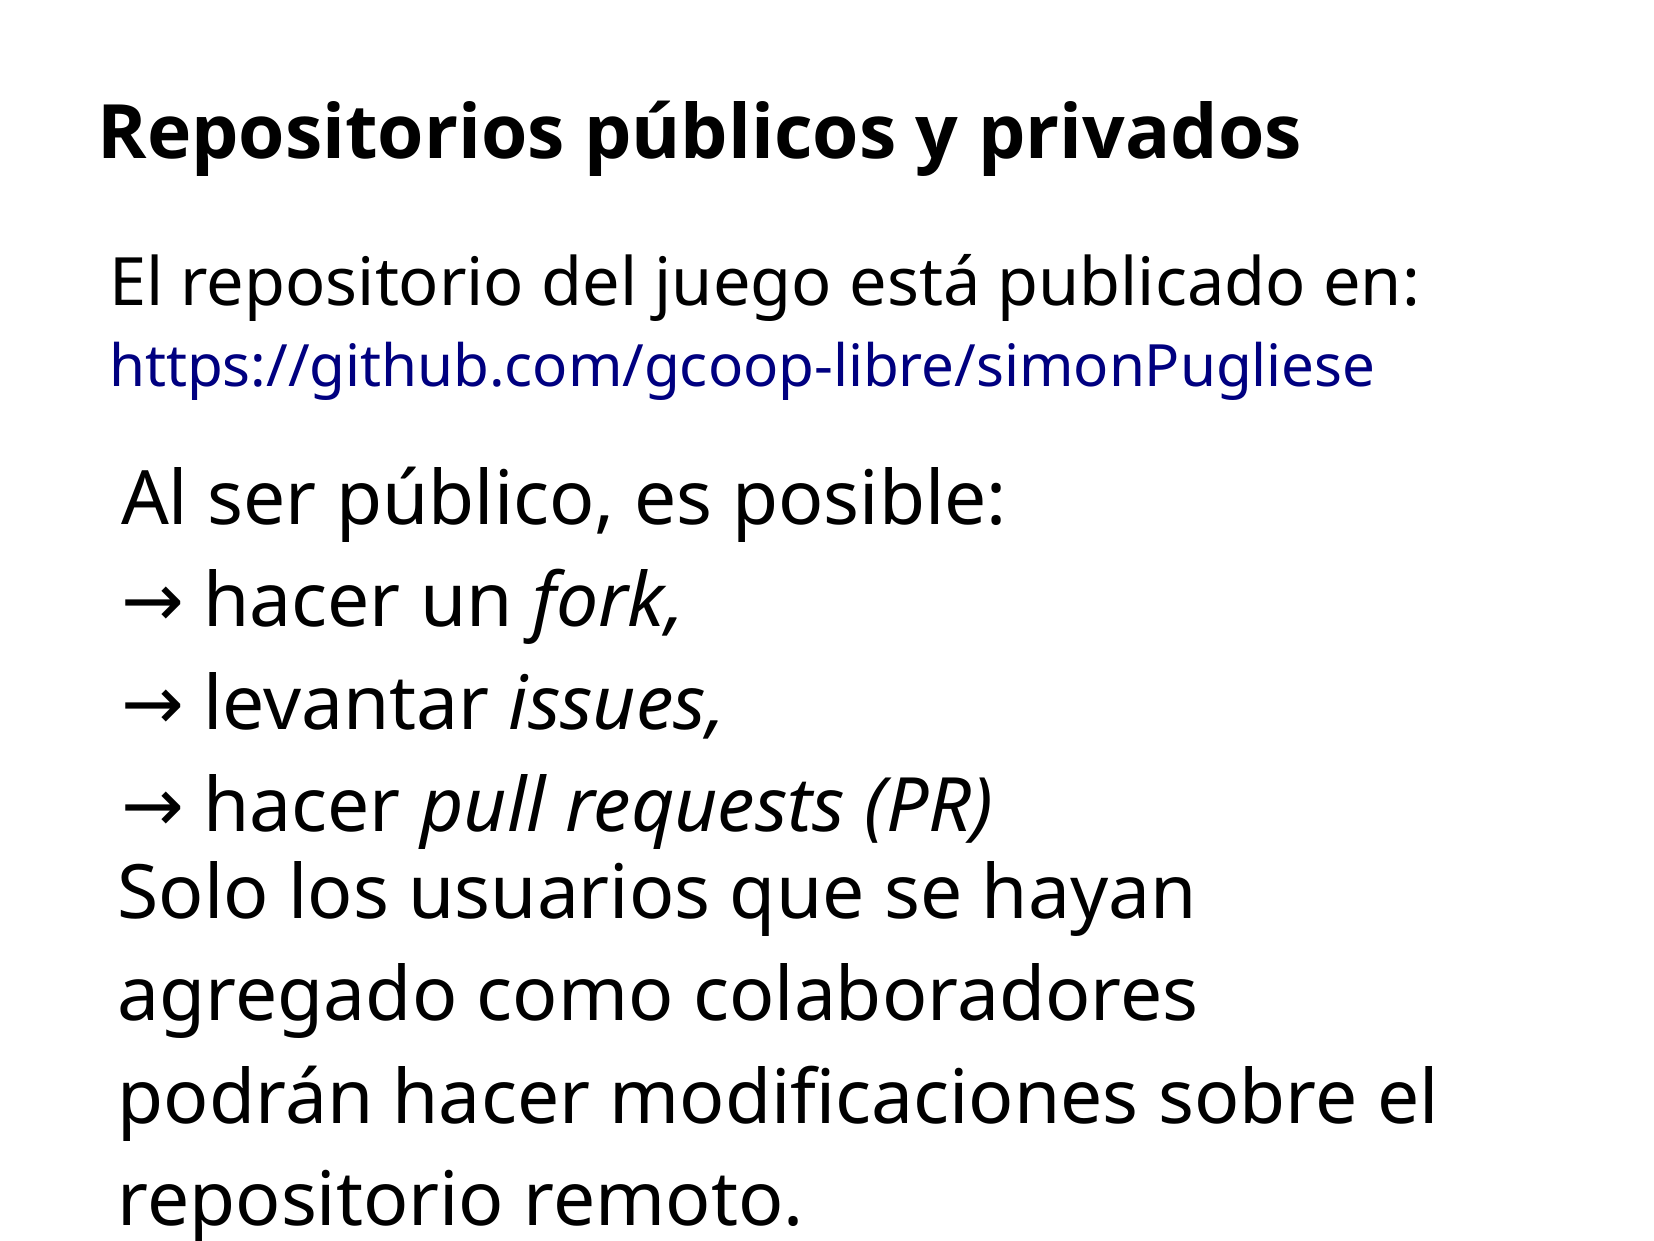

Repositorios públicos y privados
El repositorio del juego está publicado en:
https://github.com/gcoop-libre/simonPugliese
Al ser público, es posible:
→ hacer un fork,
→ levantar issues,
→ hacer pull requests (PR)
Solo los usuarios que se hayan agregado como colaboradores podrán hacer modificaciones sobre el repositorio remoto.